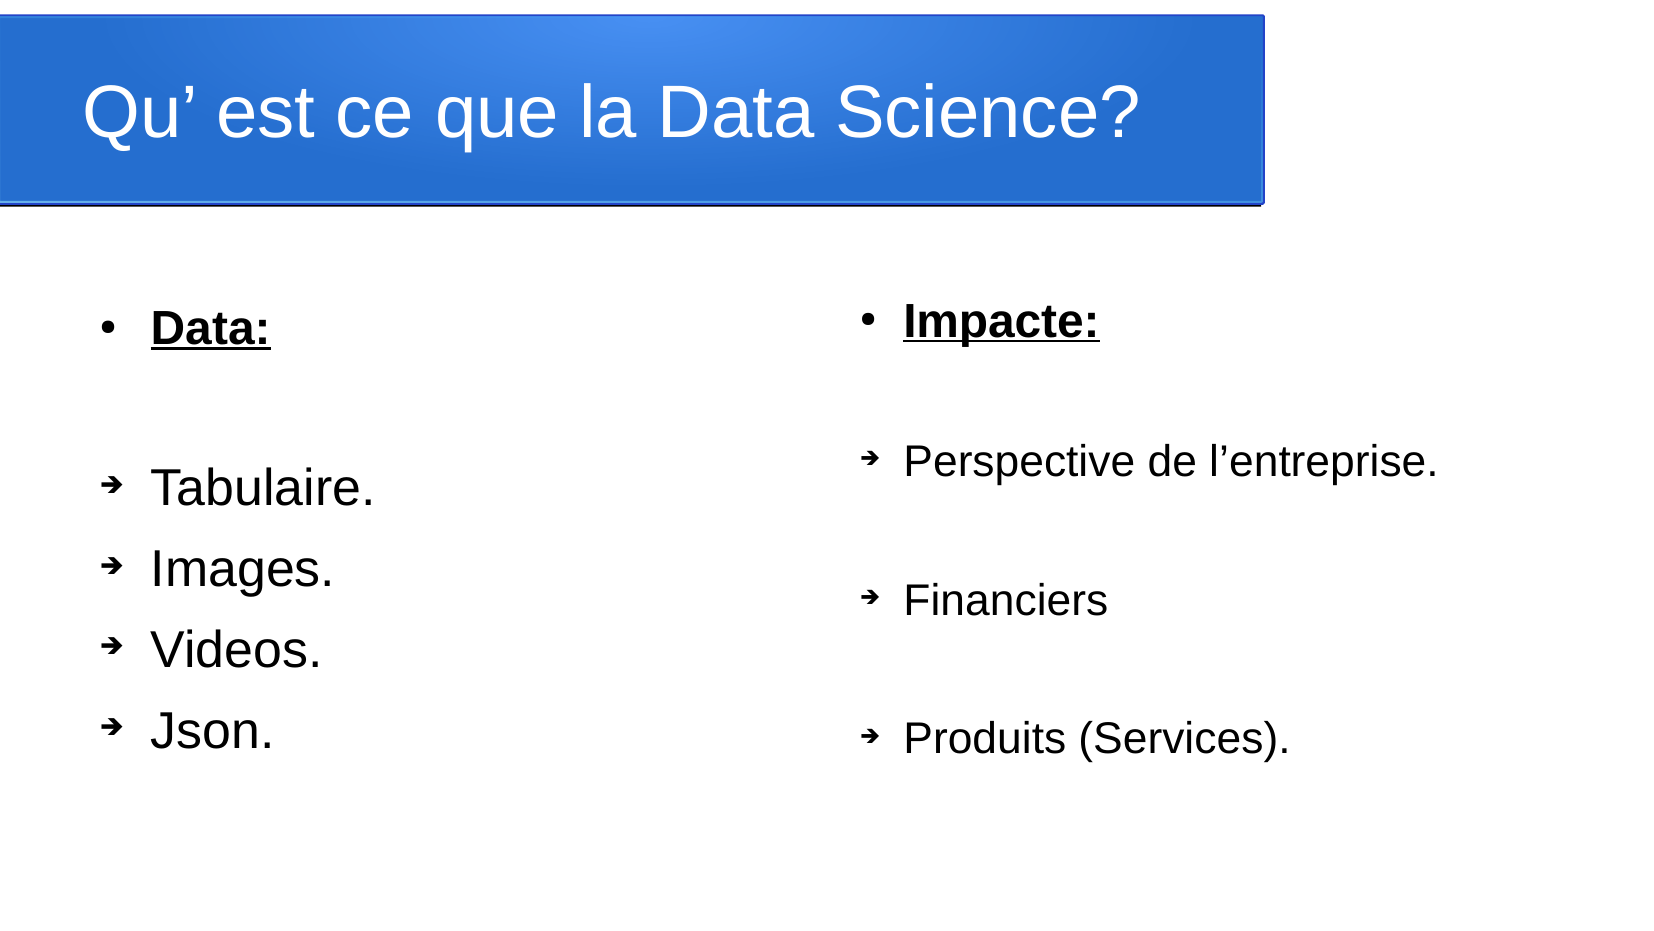

Qu’ est ce que la Data Science?
# Data:
Tabulaire.
Images.
Videos.
Json.
Impacte:
Perspective de l’entreprise.
Financiers
Produits (Services).